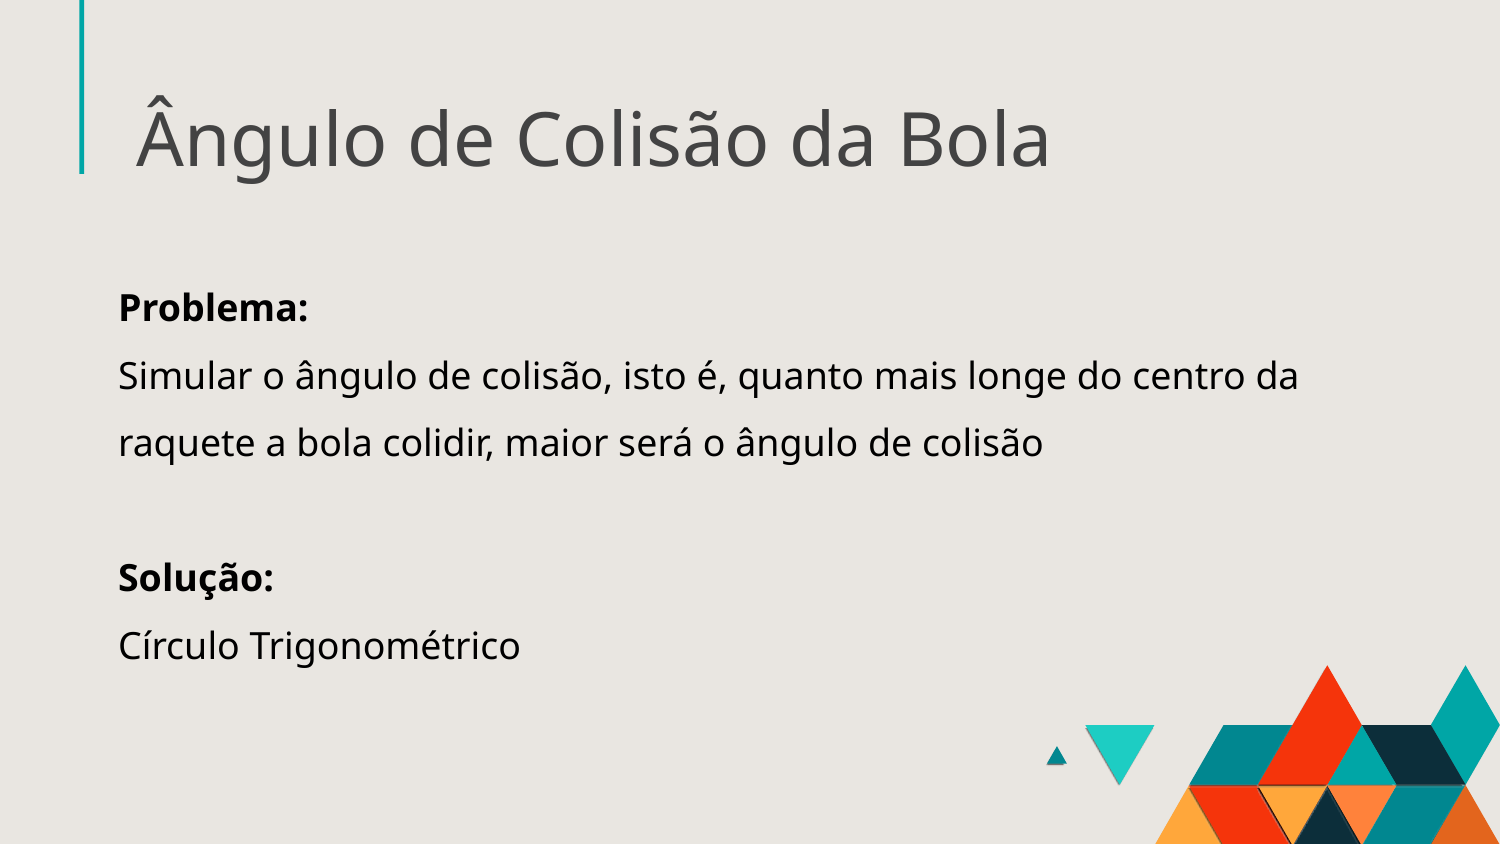

# Ângulo de Colisão da Bola
Problema:
Simular o ângulo de colisão, isto é, quanto mais longe do centro da raquete a bola colidir, maior será o ângulo de colisão
Solução:
Círculo Trigonométrico